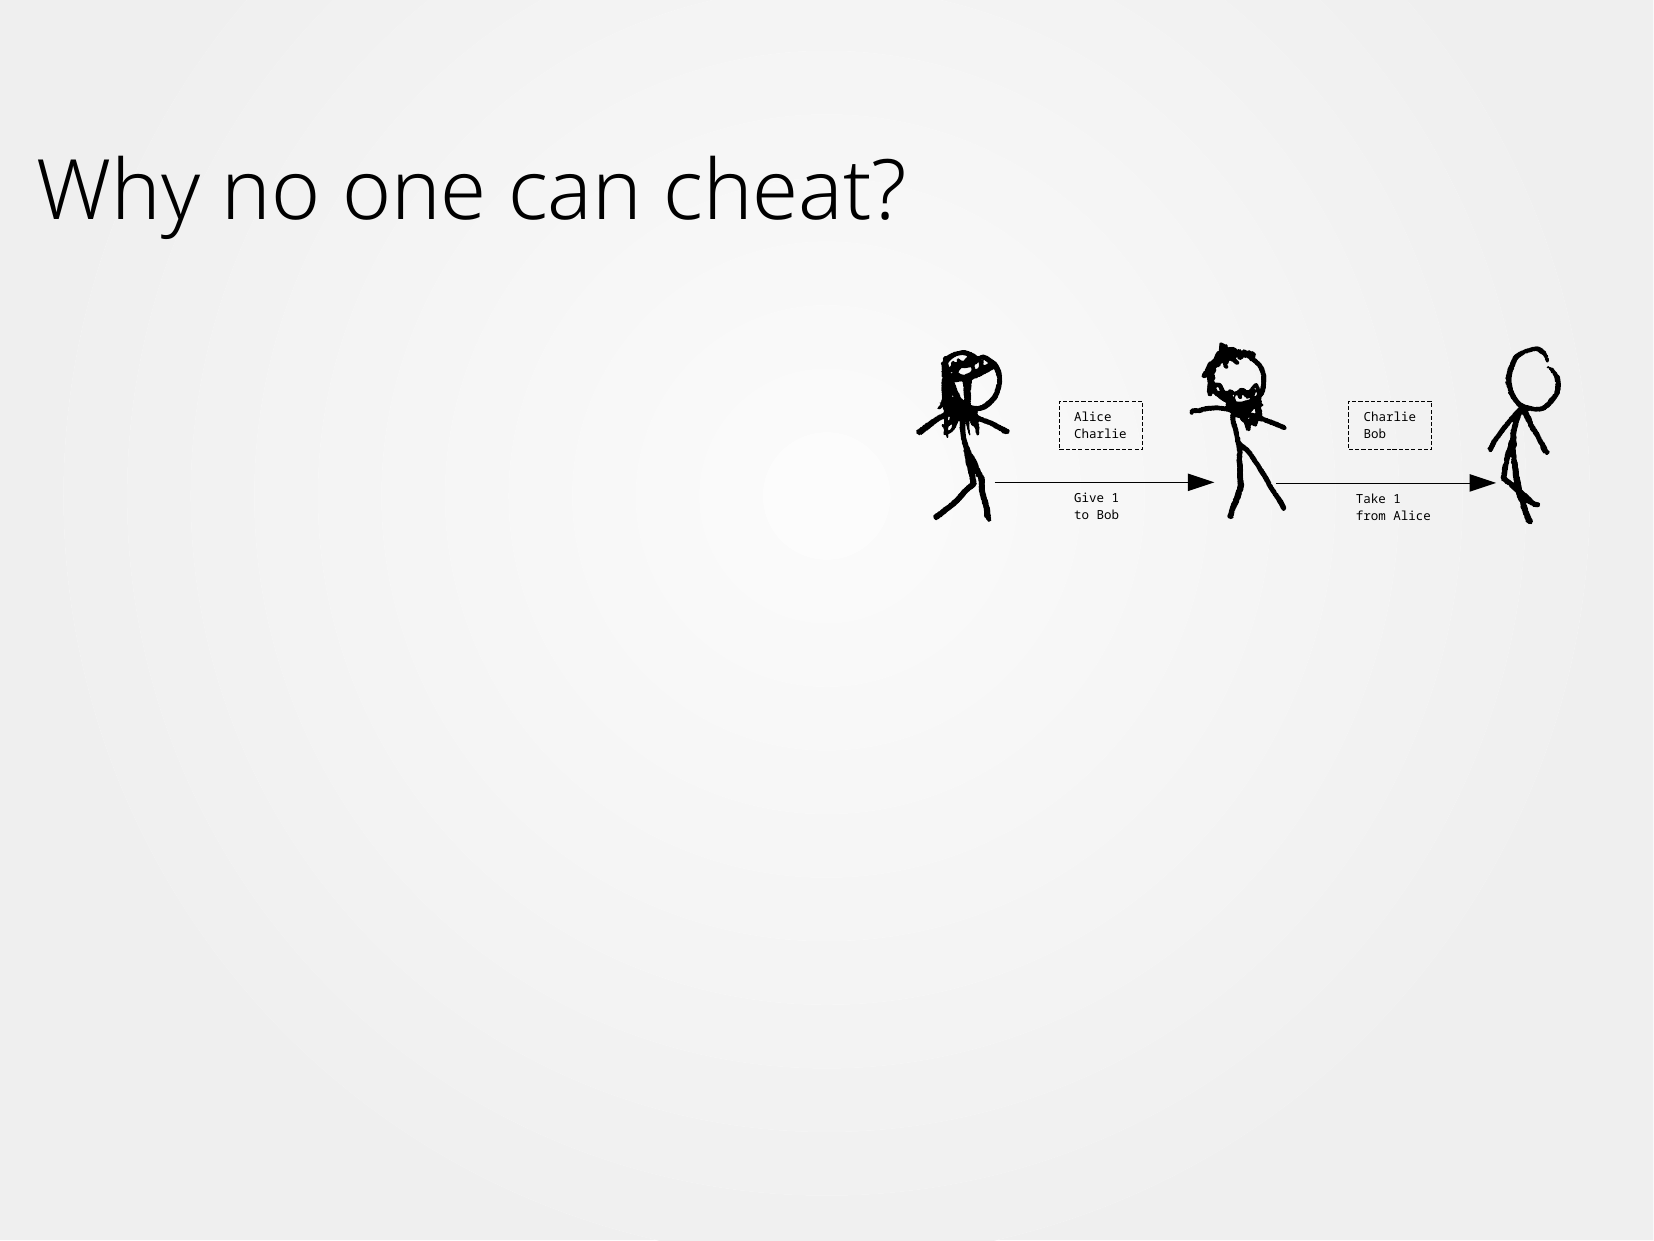

# Why no one can cheat?
Alice
Charlie
Charlie
Bob
Give 1
to Bob
Take 1
from Alice